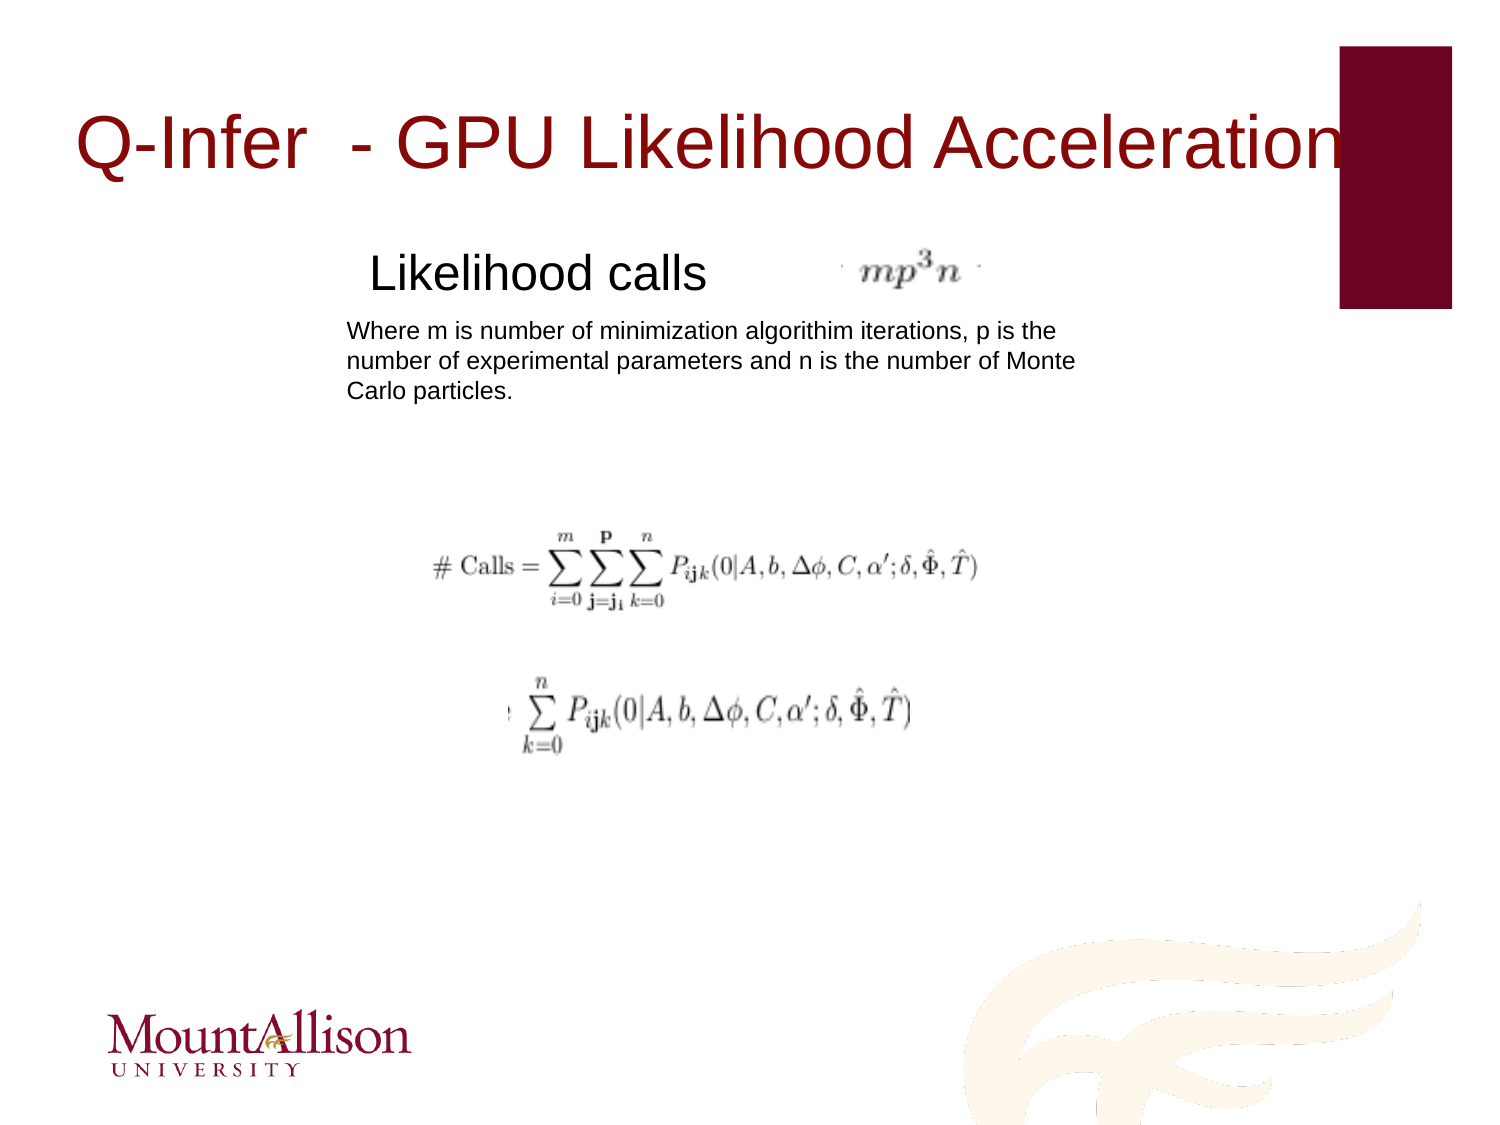

# Q-Infer - GPU Likelihood Acceleration
Likelihood calls
Where m is number of minimization algorithim iterations, p is the number of experimental parameters and n is the number of Monte Carlo particles.